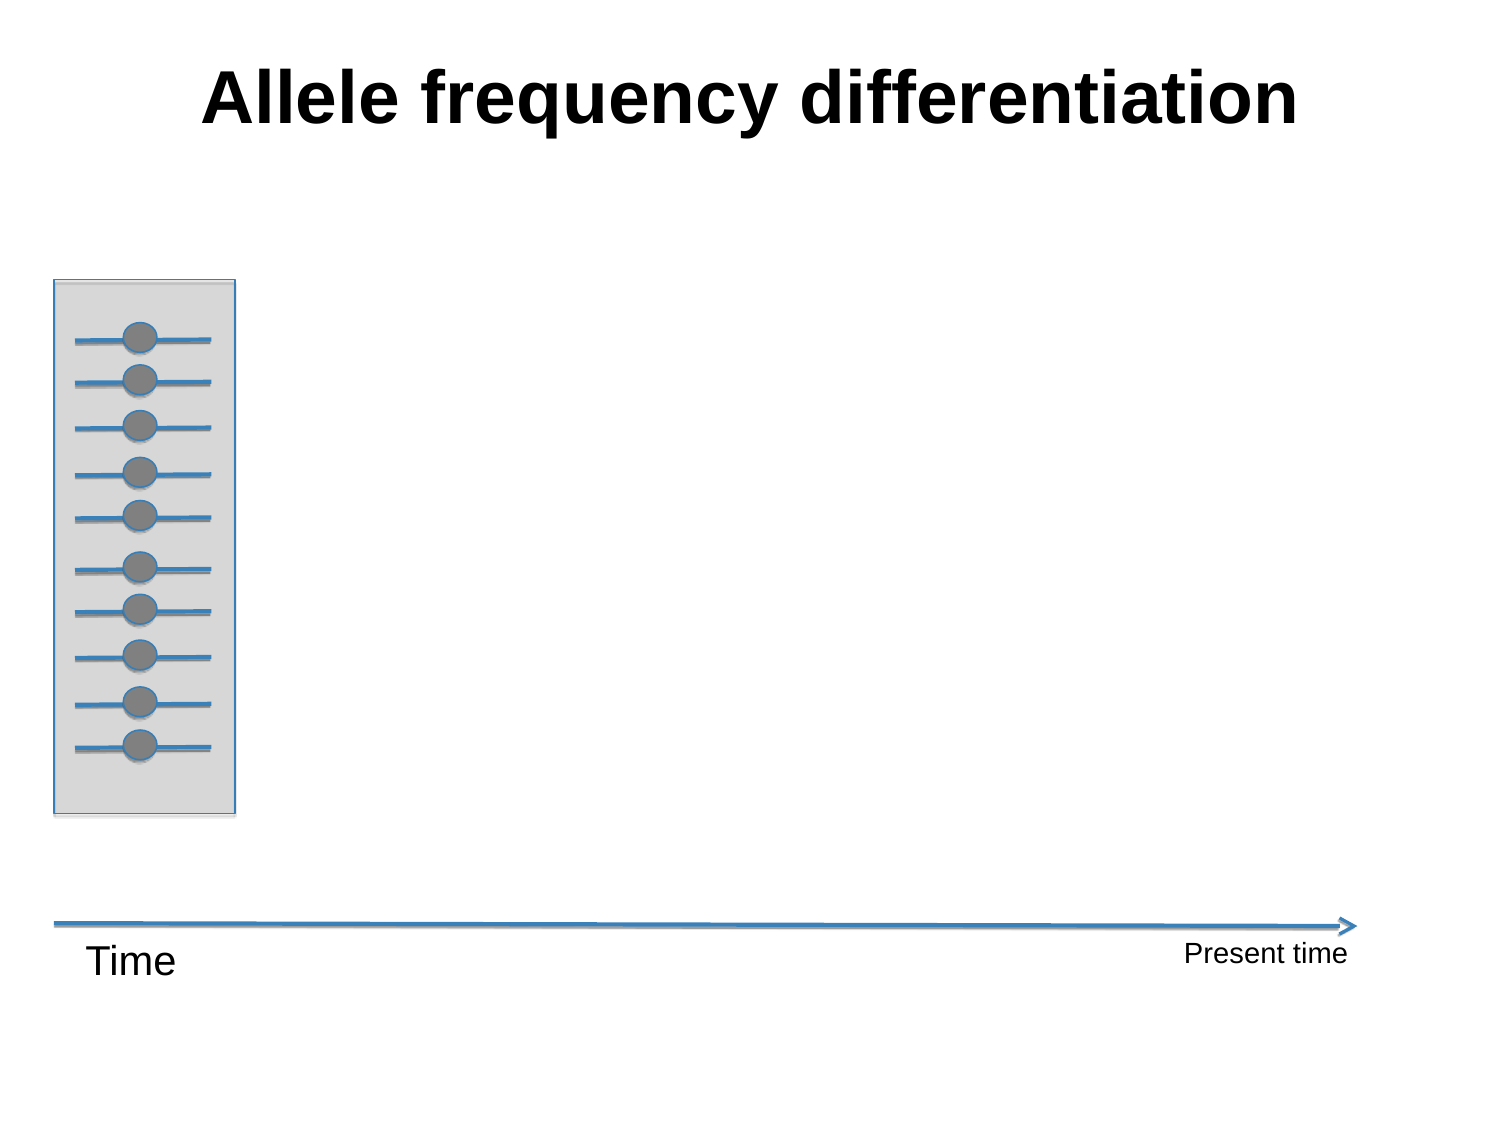

# Allele frequency differentiation
Time
Present time